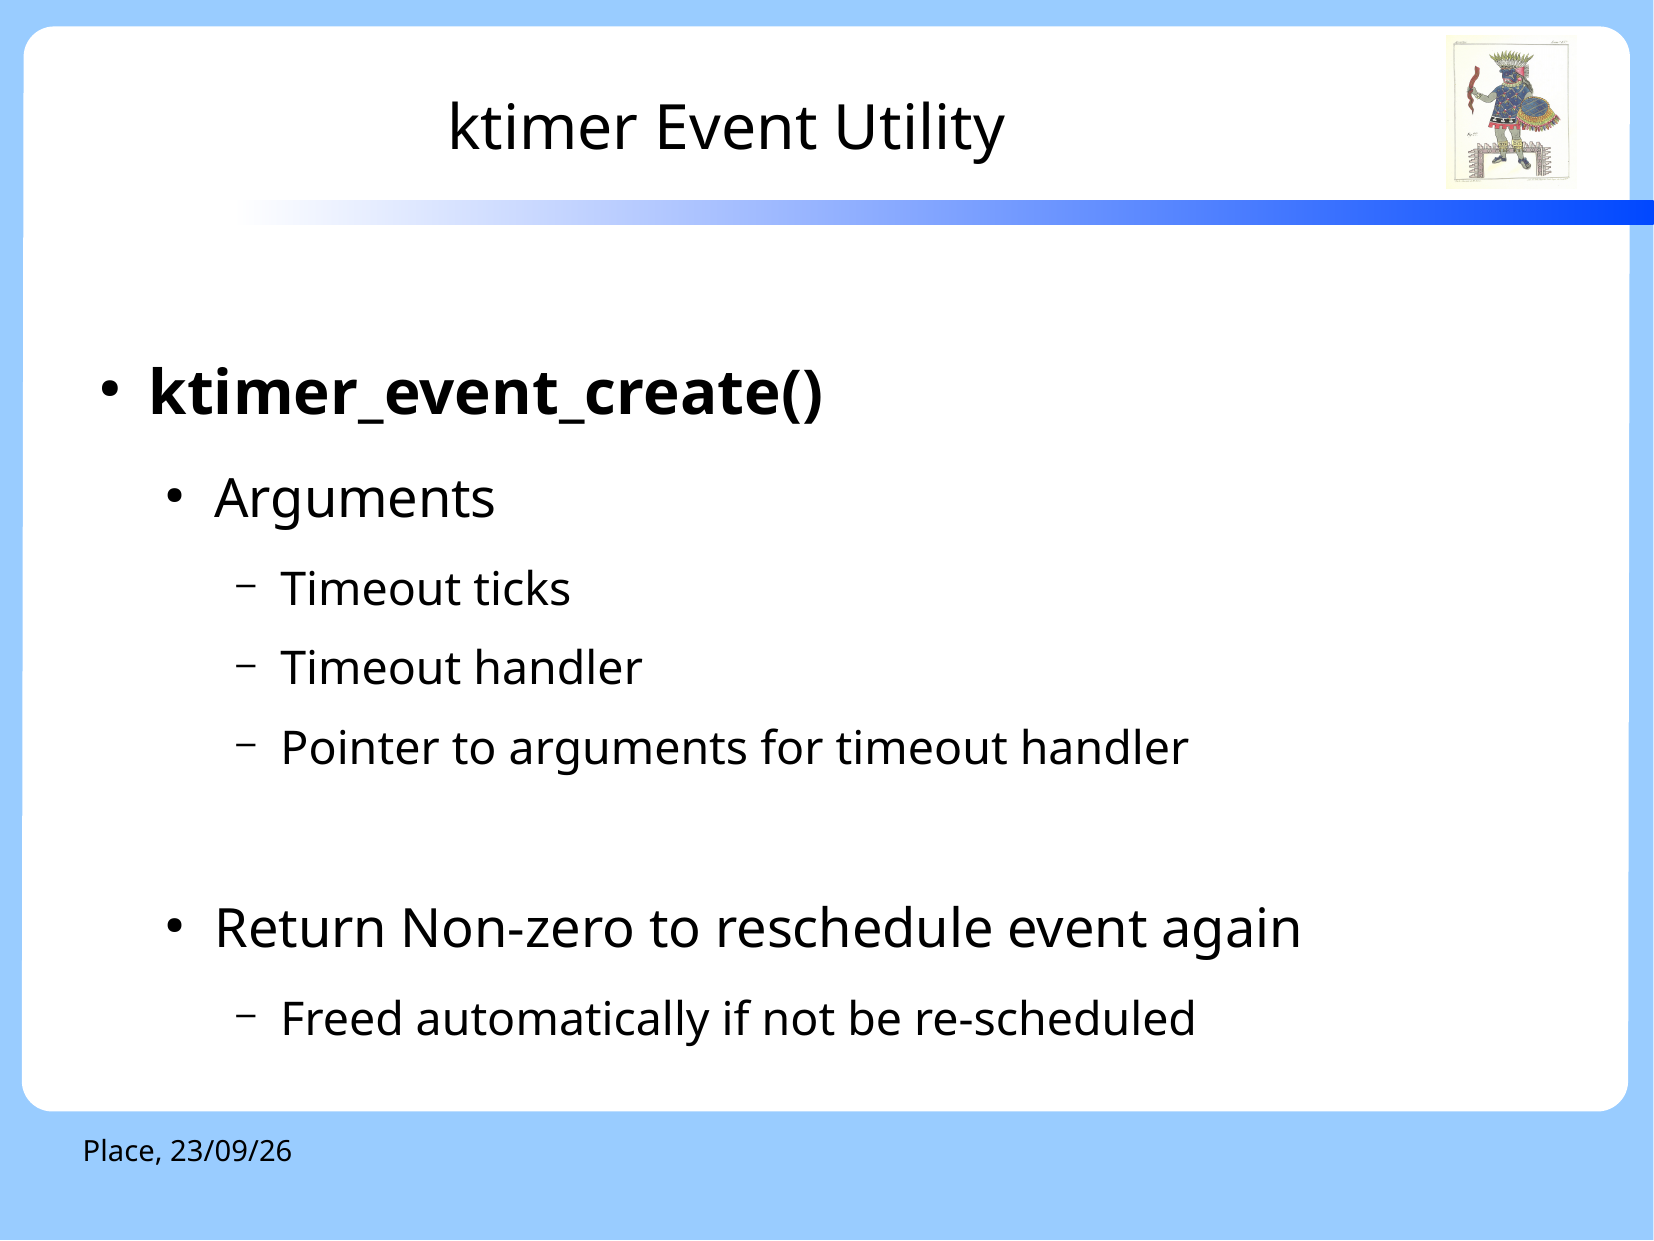

# ktimer Event Utility
ktimer_event_create()
Arguments
Timeout ticks
Timeout handler
Pointer to arguments for timeout handler
Return Non-zero to reschedule event again
Freed automatically if not be re-scheduled